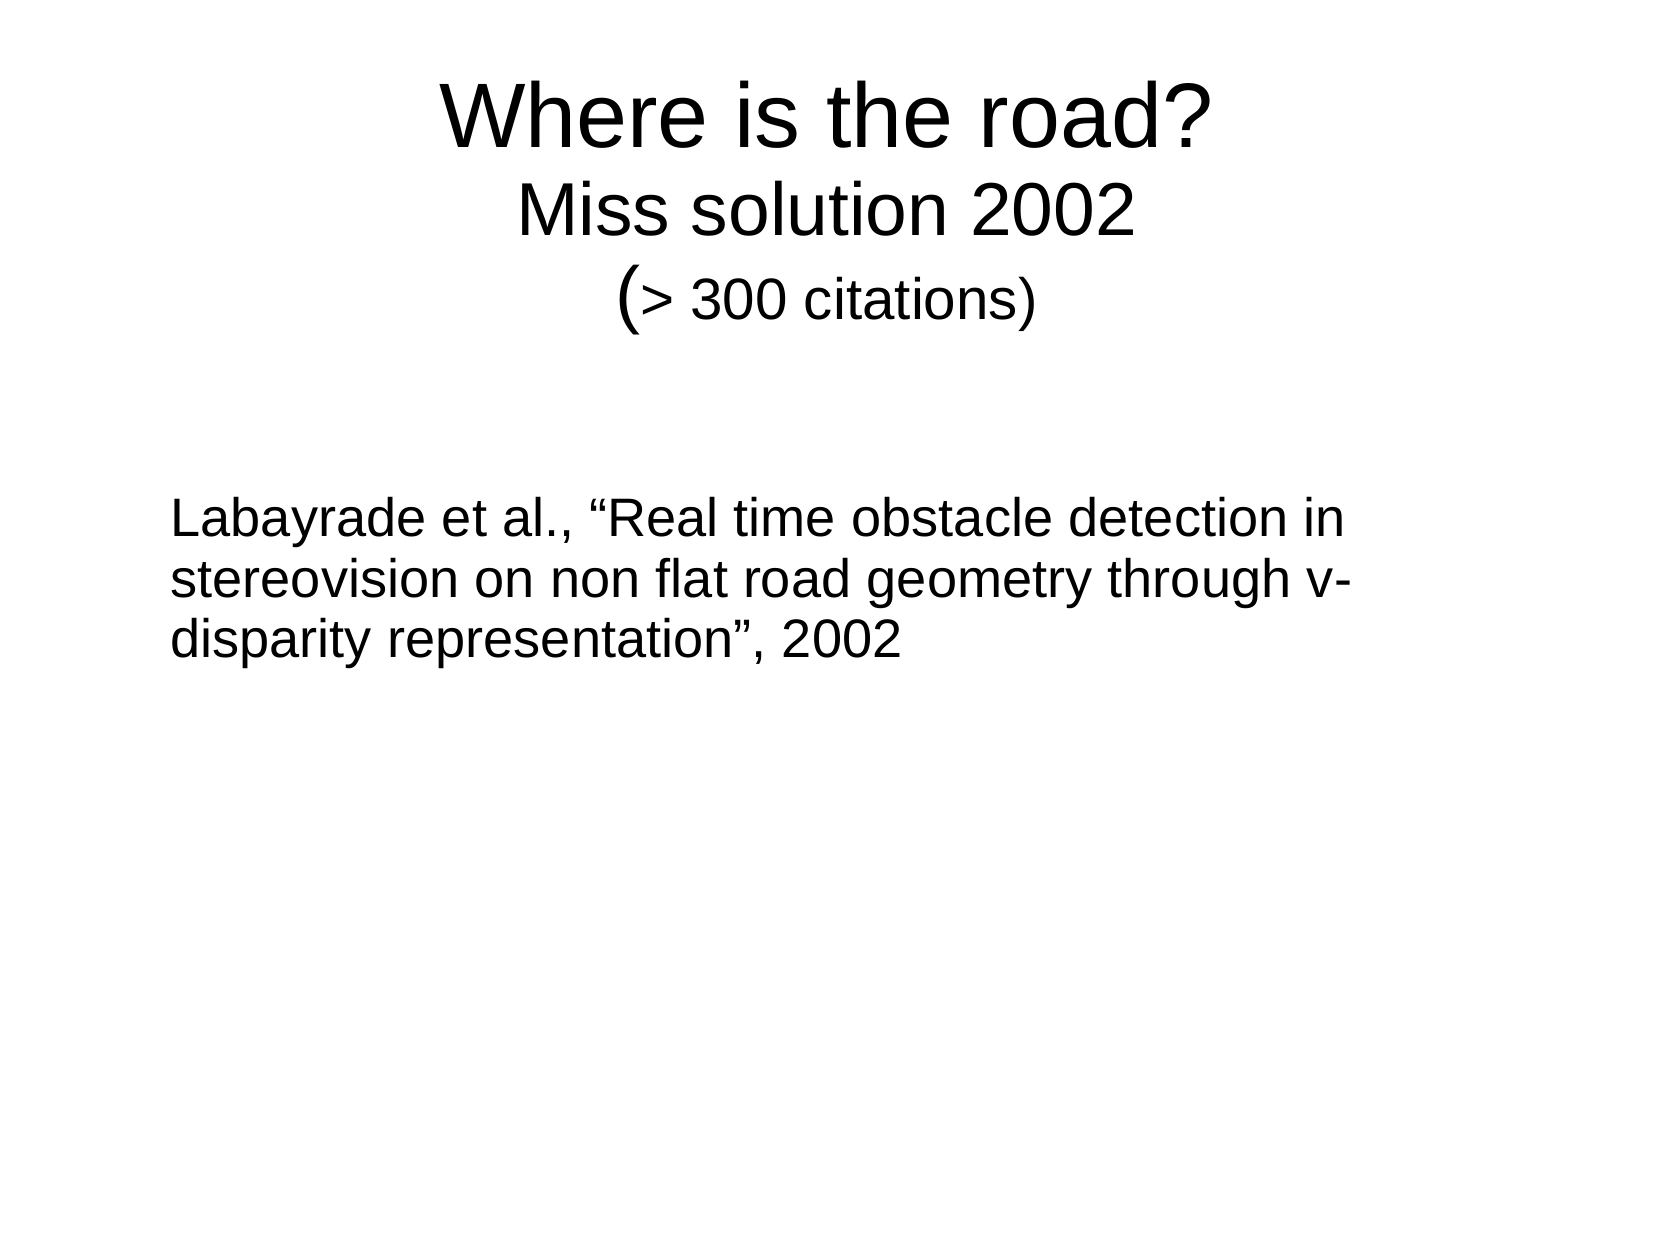

# Where is the road? Miss solution 2002 (> 300 citations)
Labayrade et al., “Real time obstacle detection in stereovision on non flat road geometry through v-disparity representation”, 2002